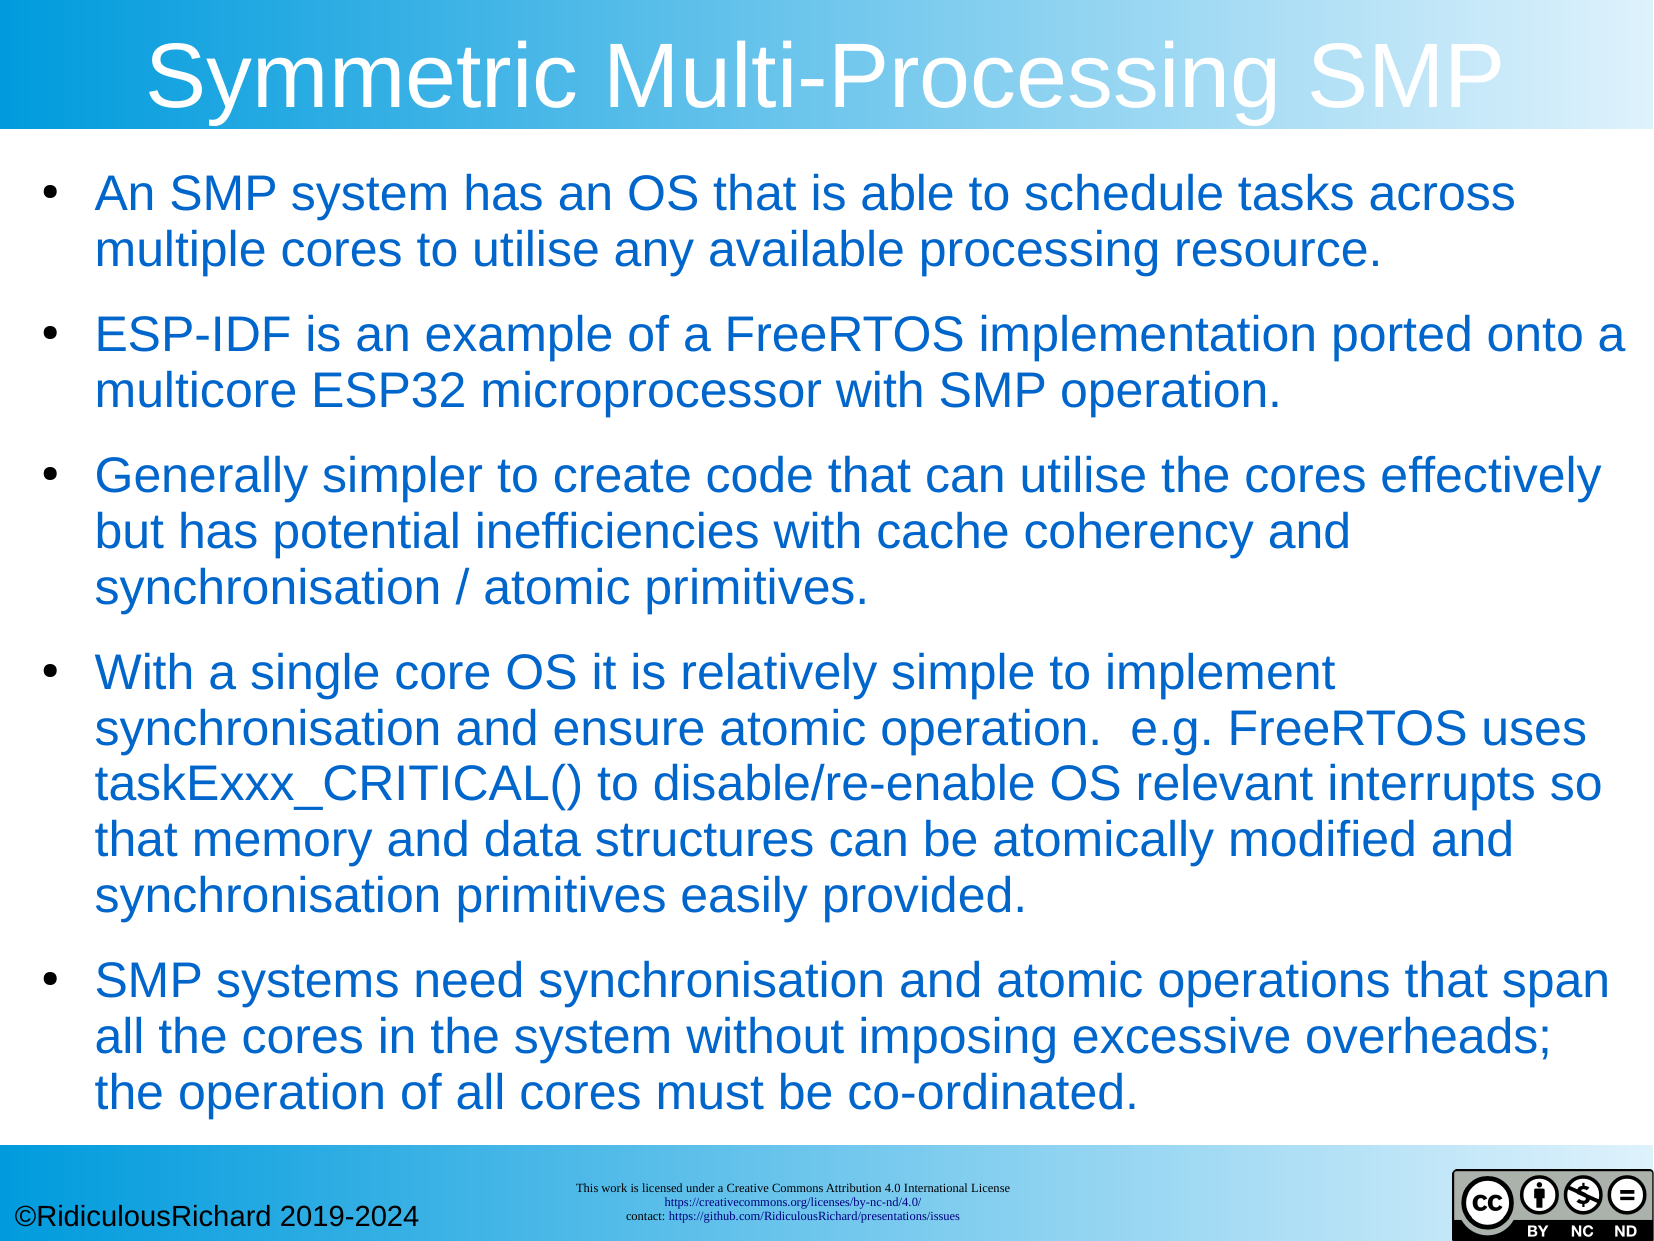

# Symmetric Multi-Processing SMP
An SMP system has an OS that is able to schedule tasks across multiple cores to utilise any available processing resource.
ESP-IDF is an example of a FreeRTOS implementation ported onto a multicore ESP32 microprocessor with SMP operation.
Generally simpler to create code that can utilise the cores effectively but has potential inefficiencies with cache coherency and synchronisation / atomic primitives.
With a single core OS it is relatively simple to implement synchronisation and ensure atomic operation. e.g. FreeRTOS uses taskExxx_CRITICAL() to disable/re-enable OS relevant interrupts so that memory and data structures can be atomically modified and synchronisation primitives easily provided.
SMP systems need synchronisation and atomic operations that span all the cores in the system without imposing excessive overheads; the operation of all cores must be co-ordinated.